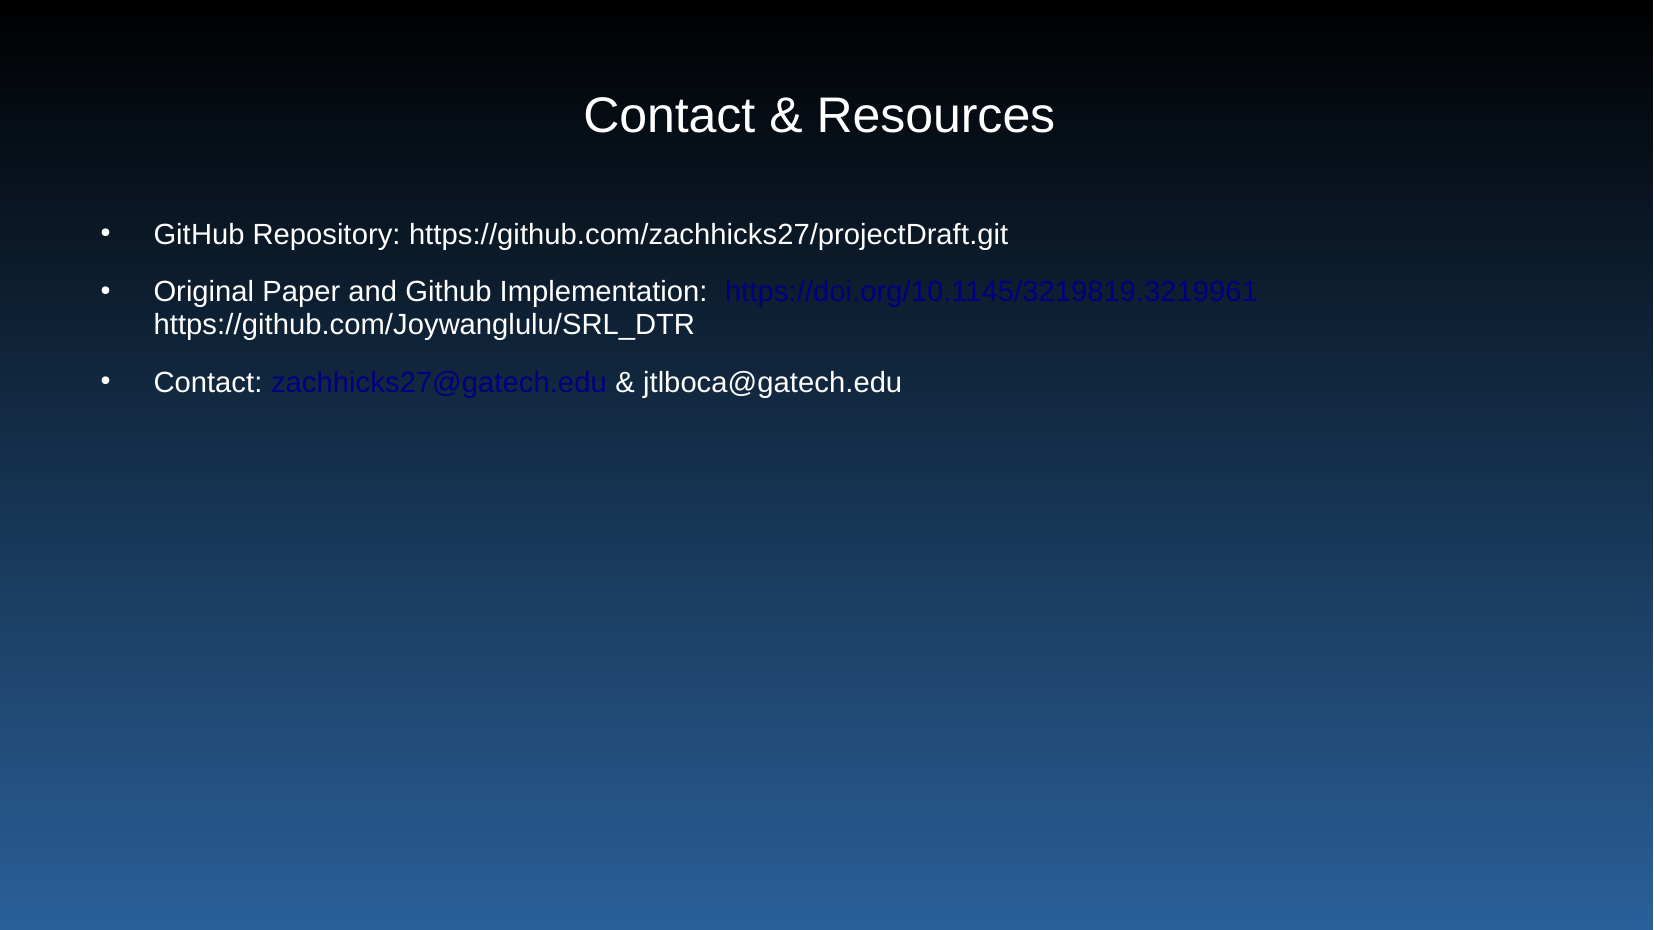

# Contact & Resources
GitHub Repository: https://github.com/zachhicks27/projectDraft.git
Original Paper and Github Implementation: https://doi.org/10.1145/3219819.3219961 https://github.com/Joywanglulu/SRL_DTR
Contact: zachhicks27@gatech.edu & jtlboca@gatech.edu